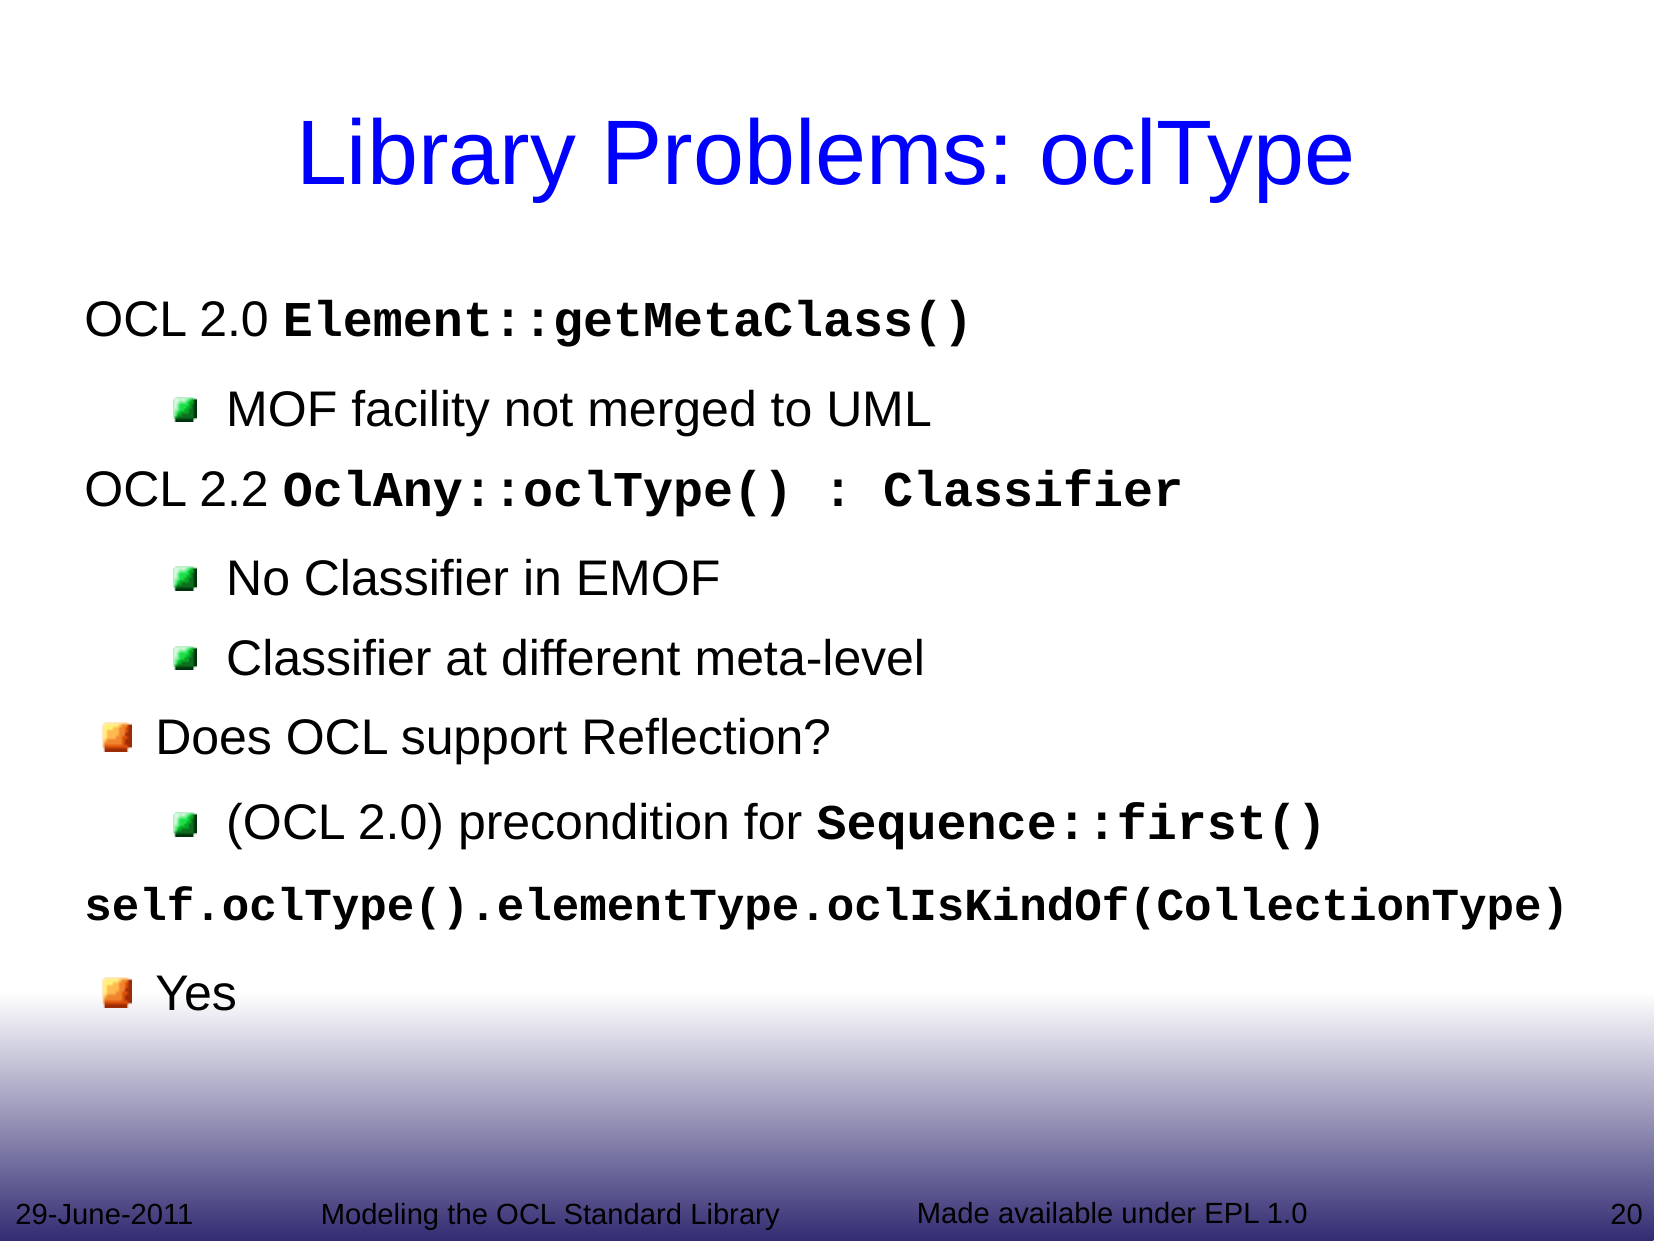

# Library Problems: oclType
OCL 2.0 Element::getMetaClass()
MOF facility not merged to UML
OCL 2.2 OclAny::oclType() : Classifier
No Classifier in EMOF
Classifier at different meta-level
Does OCL support Reflection?
(OCL 2.0) precondition for Sequence::first()
self.oclType().elementType.oclIsKindOf(CollectionType)
Yes
29-June-2011
Modeling the OCL Standard Library
20